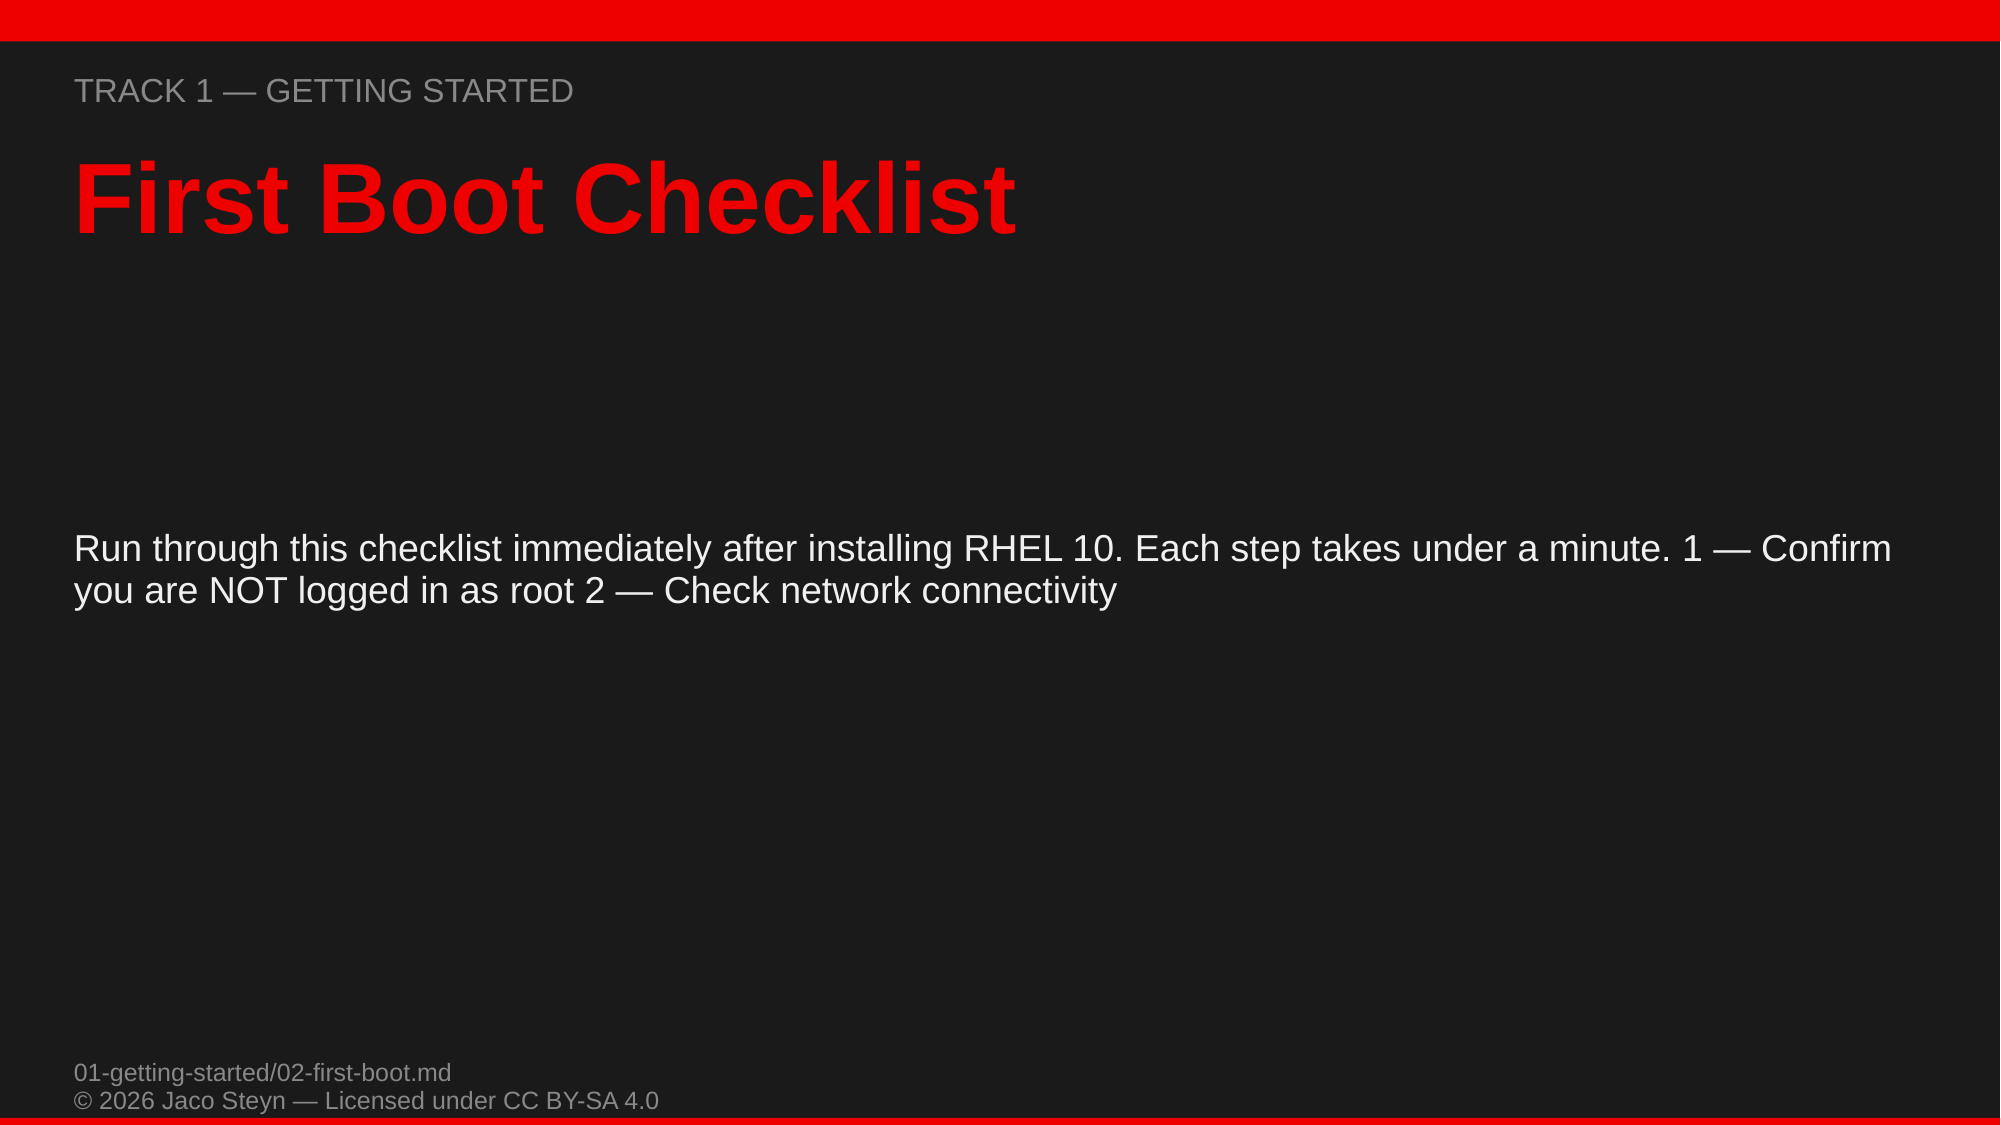

TRACK 1 — GETTING STARTED
First Boot Checklist
Run through this checklist immediately after installing RHEL 10. Each step takes under a minute. 1 — Confirm you are NOT logged in as root 2 — Check network connectivity
01-getting-started/02-first-boot.md
© 2026 Jaco Steyn — Licensed under CC BY-SA 4.0